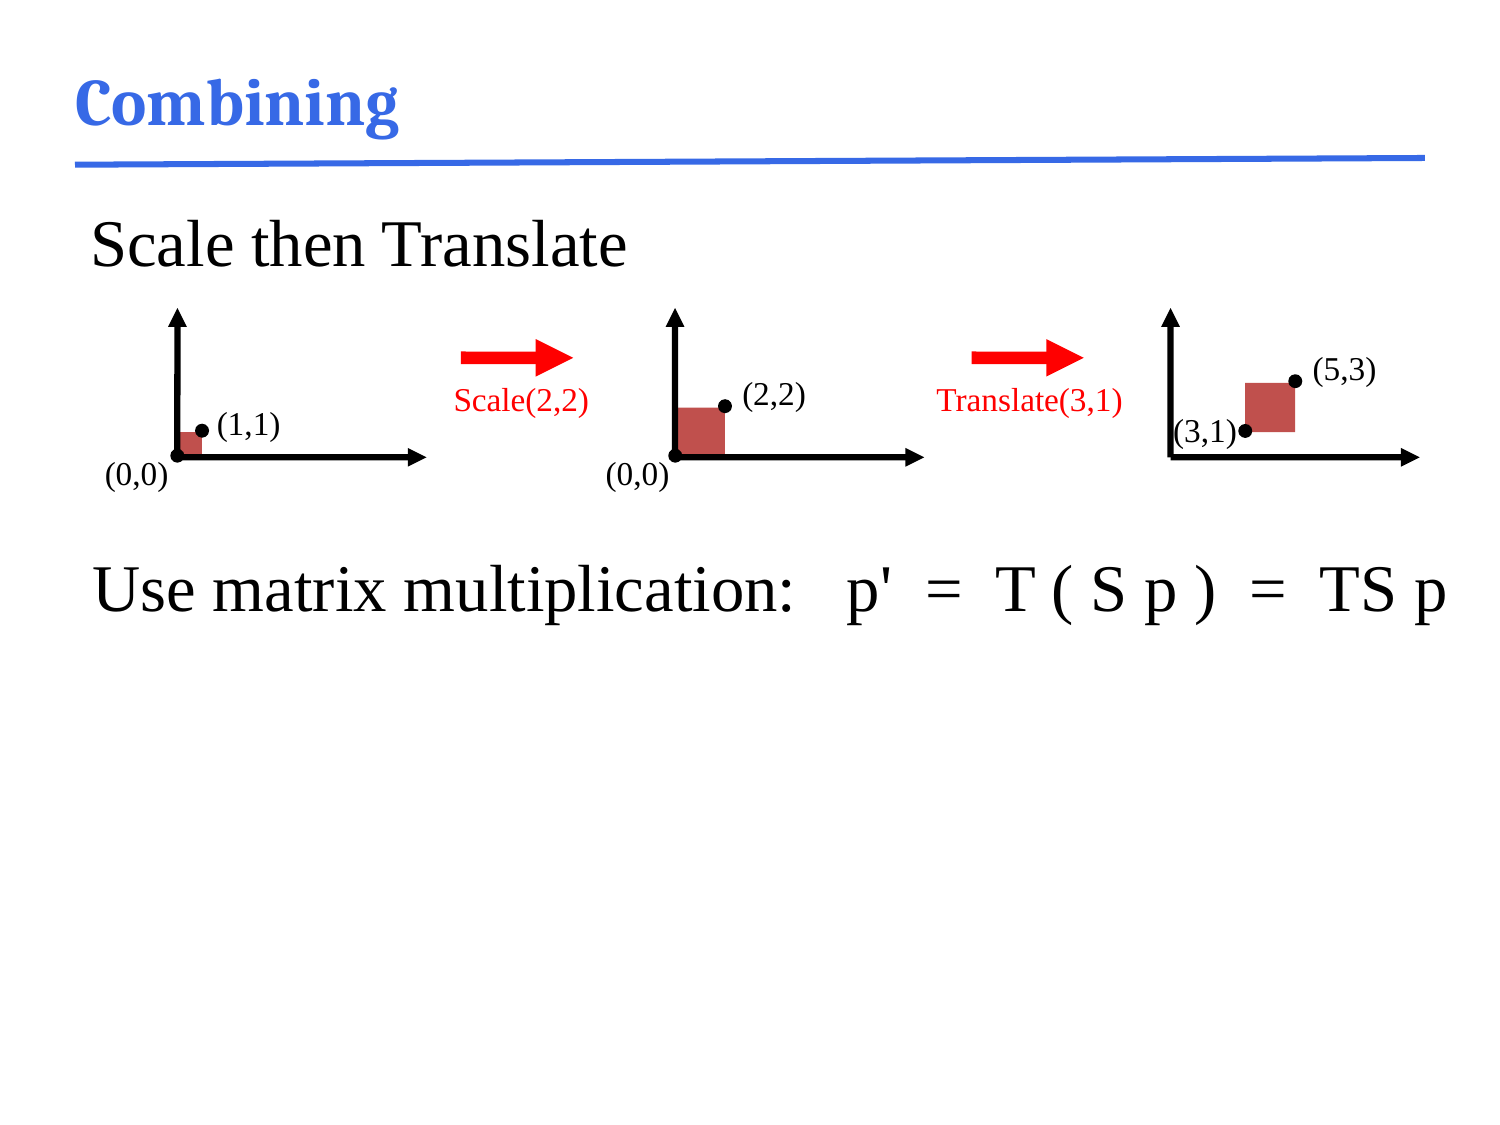

# Combining
Scale then Translate
(5,3)
(2,2)
Scale(2,2)
Translate(3,1)
(1,1)
(3,1)
(0,0)
(0,0)
Use matrix multiplication: p' = T ( S p ) = TS p